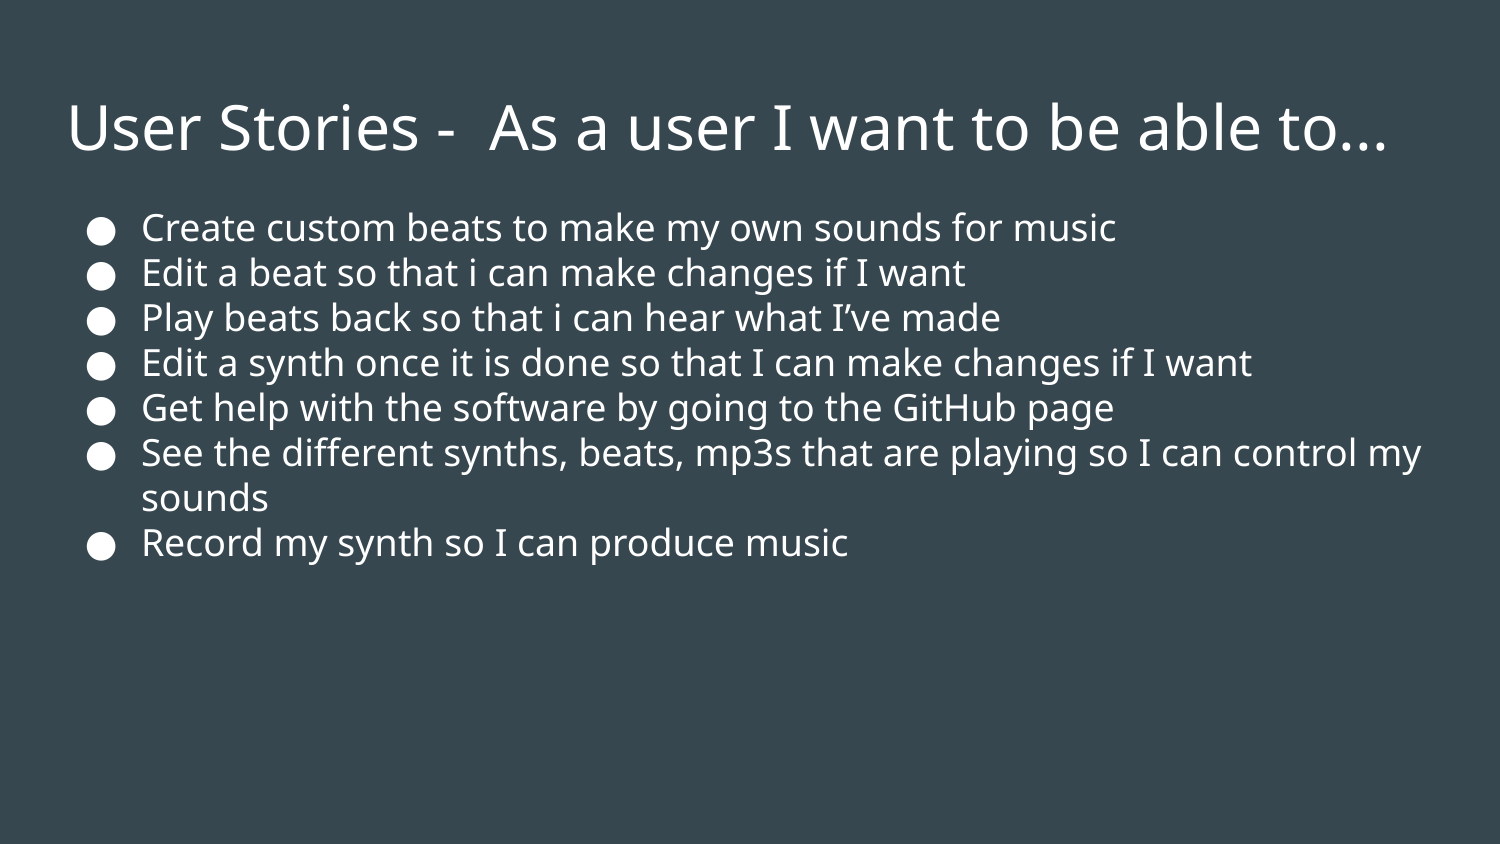

User Stories - As a user I want to be able to...
Create custom beats to make my own sounds for music
Edit a beat so that i can make changes if I want
Play beats back so that i can hear what I’ve made
Edit a synth once it is done so that I can make changes if I want
Get help with the software by going to the GitHub page
See the different synths, beats, mp3s that are playing so I can control my sounds
Record my synth so I can produce music